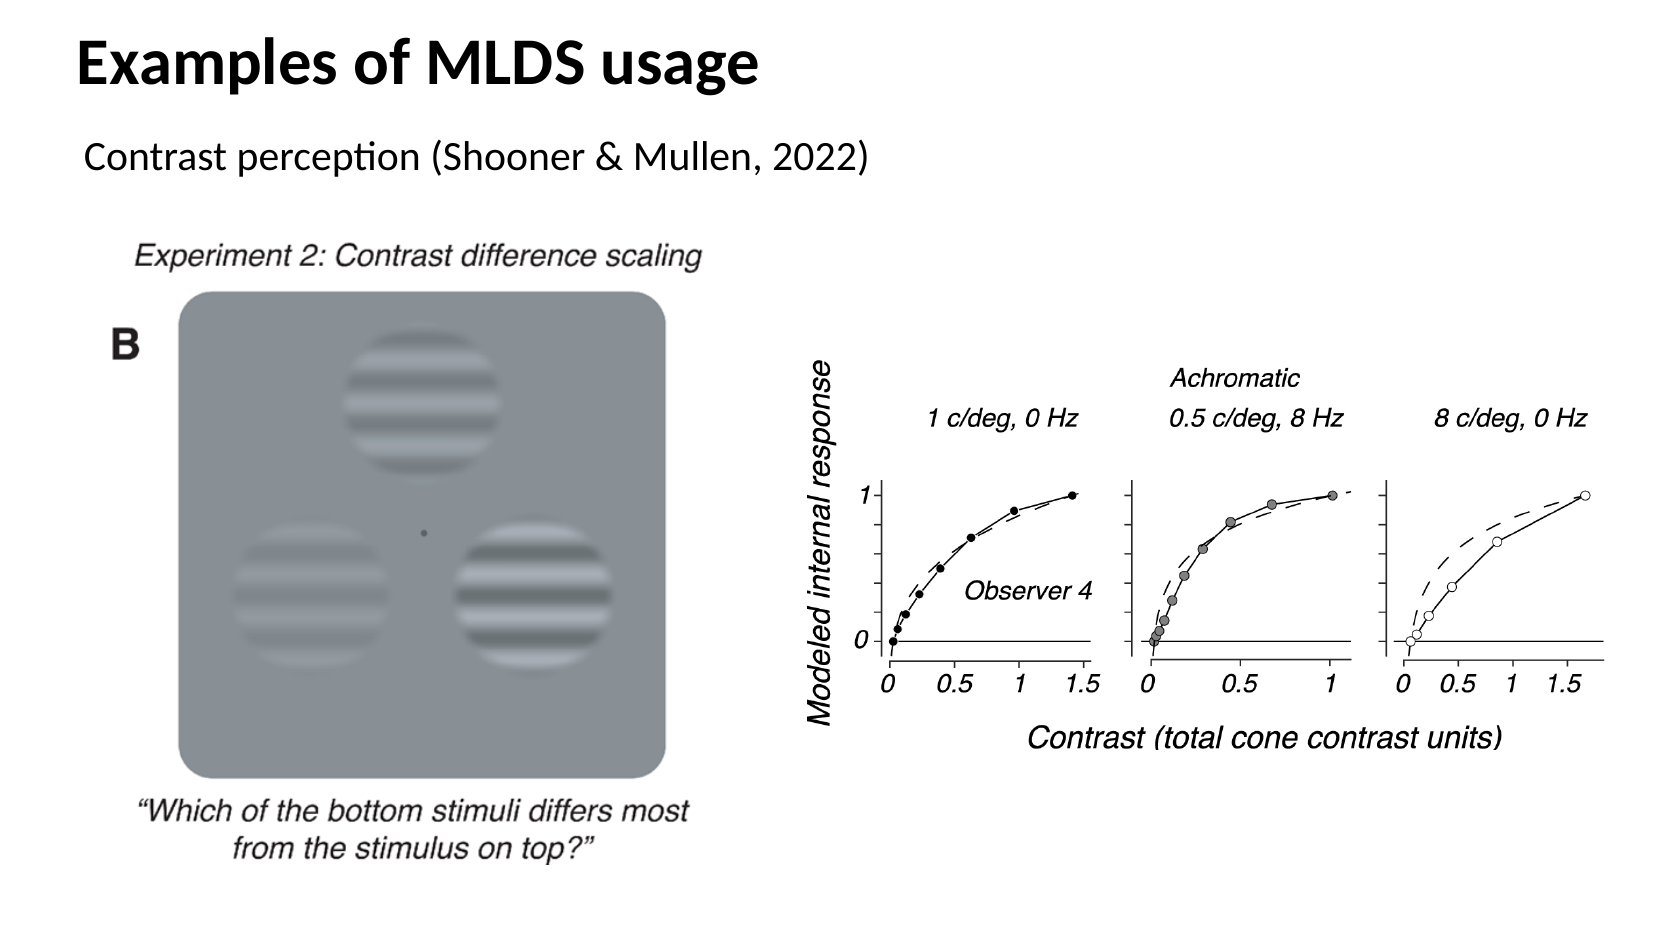

# Examples of MLDS usage
Contrast perception (Shooner & Mullen, 2022)